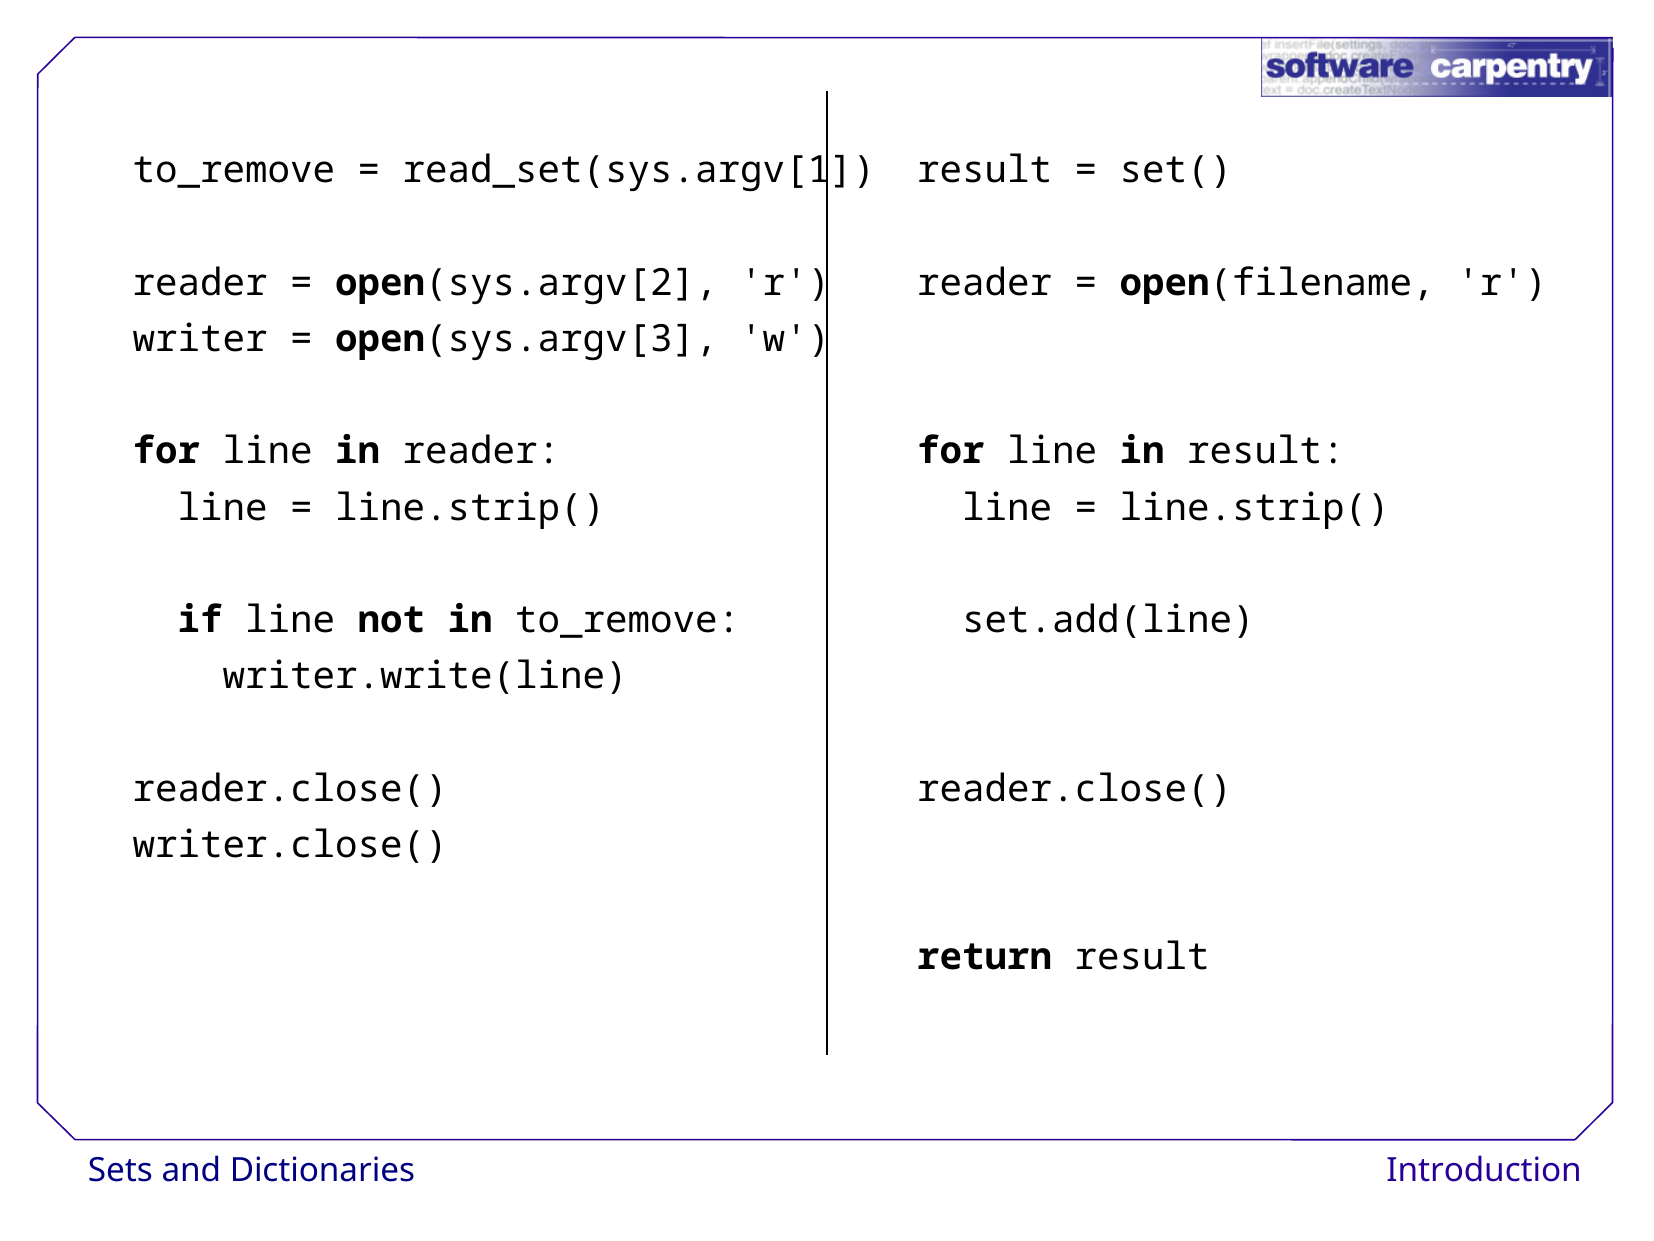

to_remove = read_set(sys.argv[1])
reader = open(sys.argv[2], 'r')
writer = open(sys.argv[3], 'w')
for line in reader:
 line = line.strip()
 if line not in to_remove:
 writer.write(line)
reader.close()
writer.close()
result = set()
reader = open(filename, 'r')
for line in result:
 line = line.strip()
 set.add(line)
reader.close()
return result